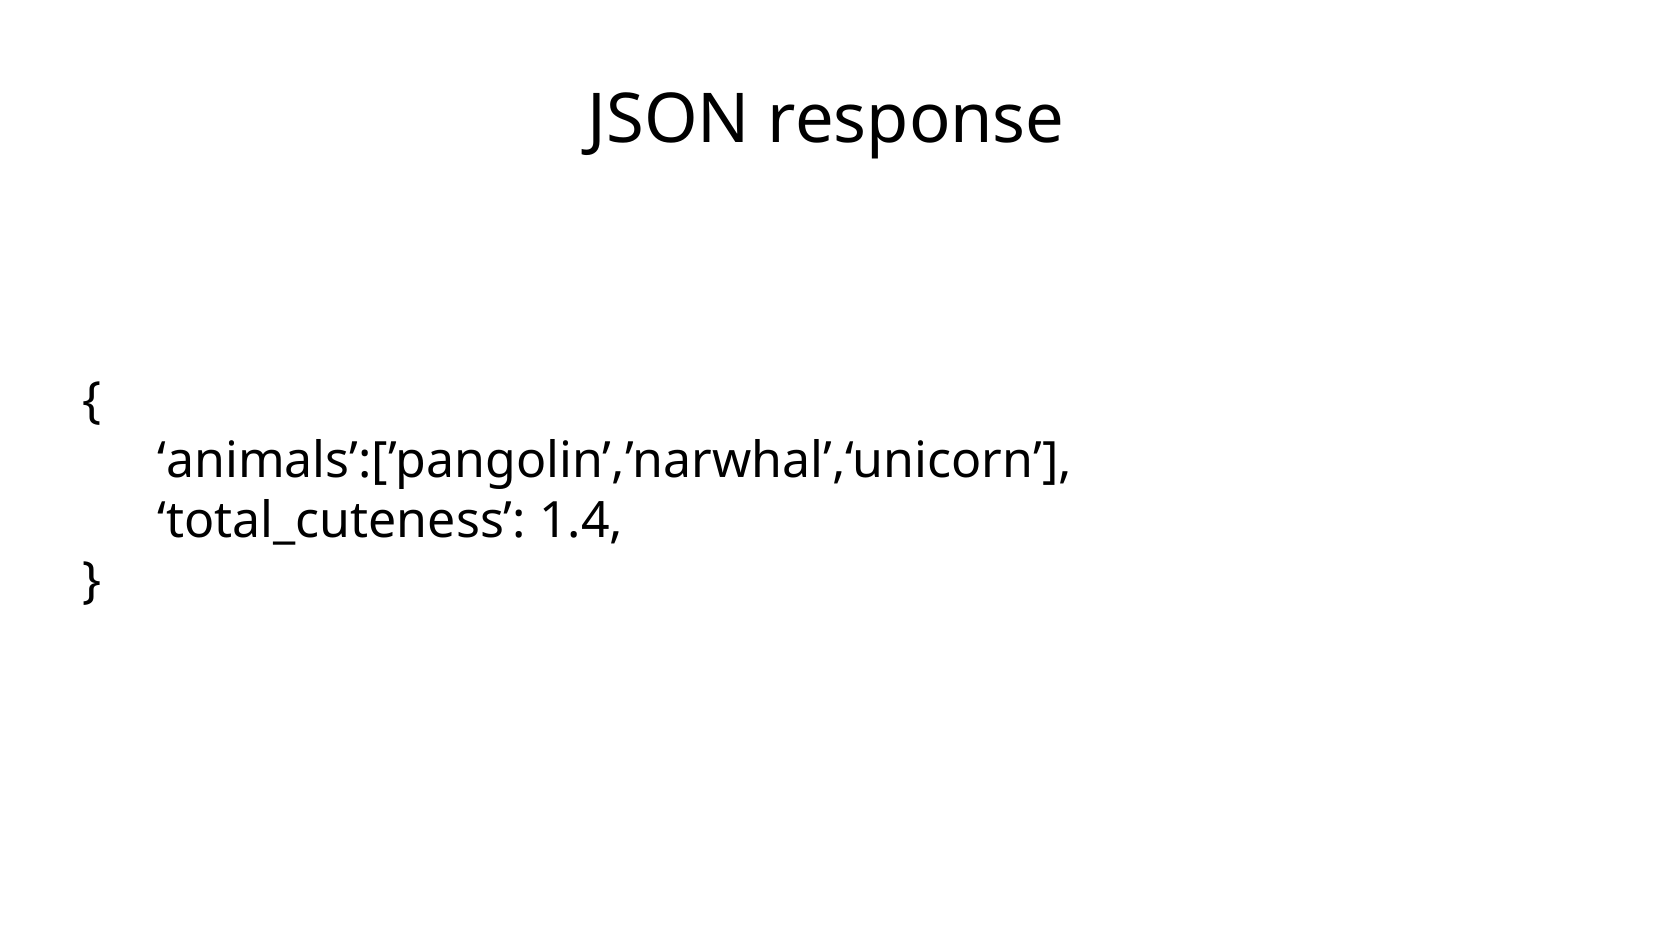

JSON response
{
	‘animals’:[’pangolin’,’narwhal’,‘unicorn’],
	‘total_cuteness’: 1.4,
}